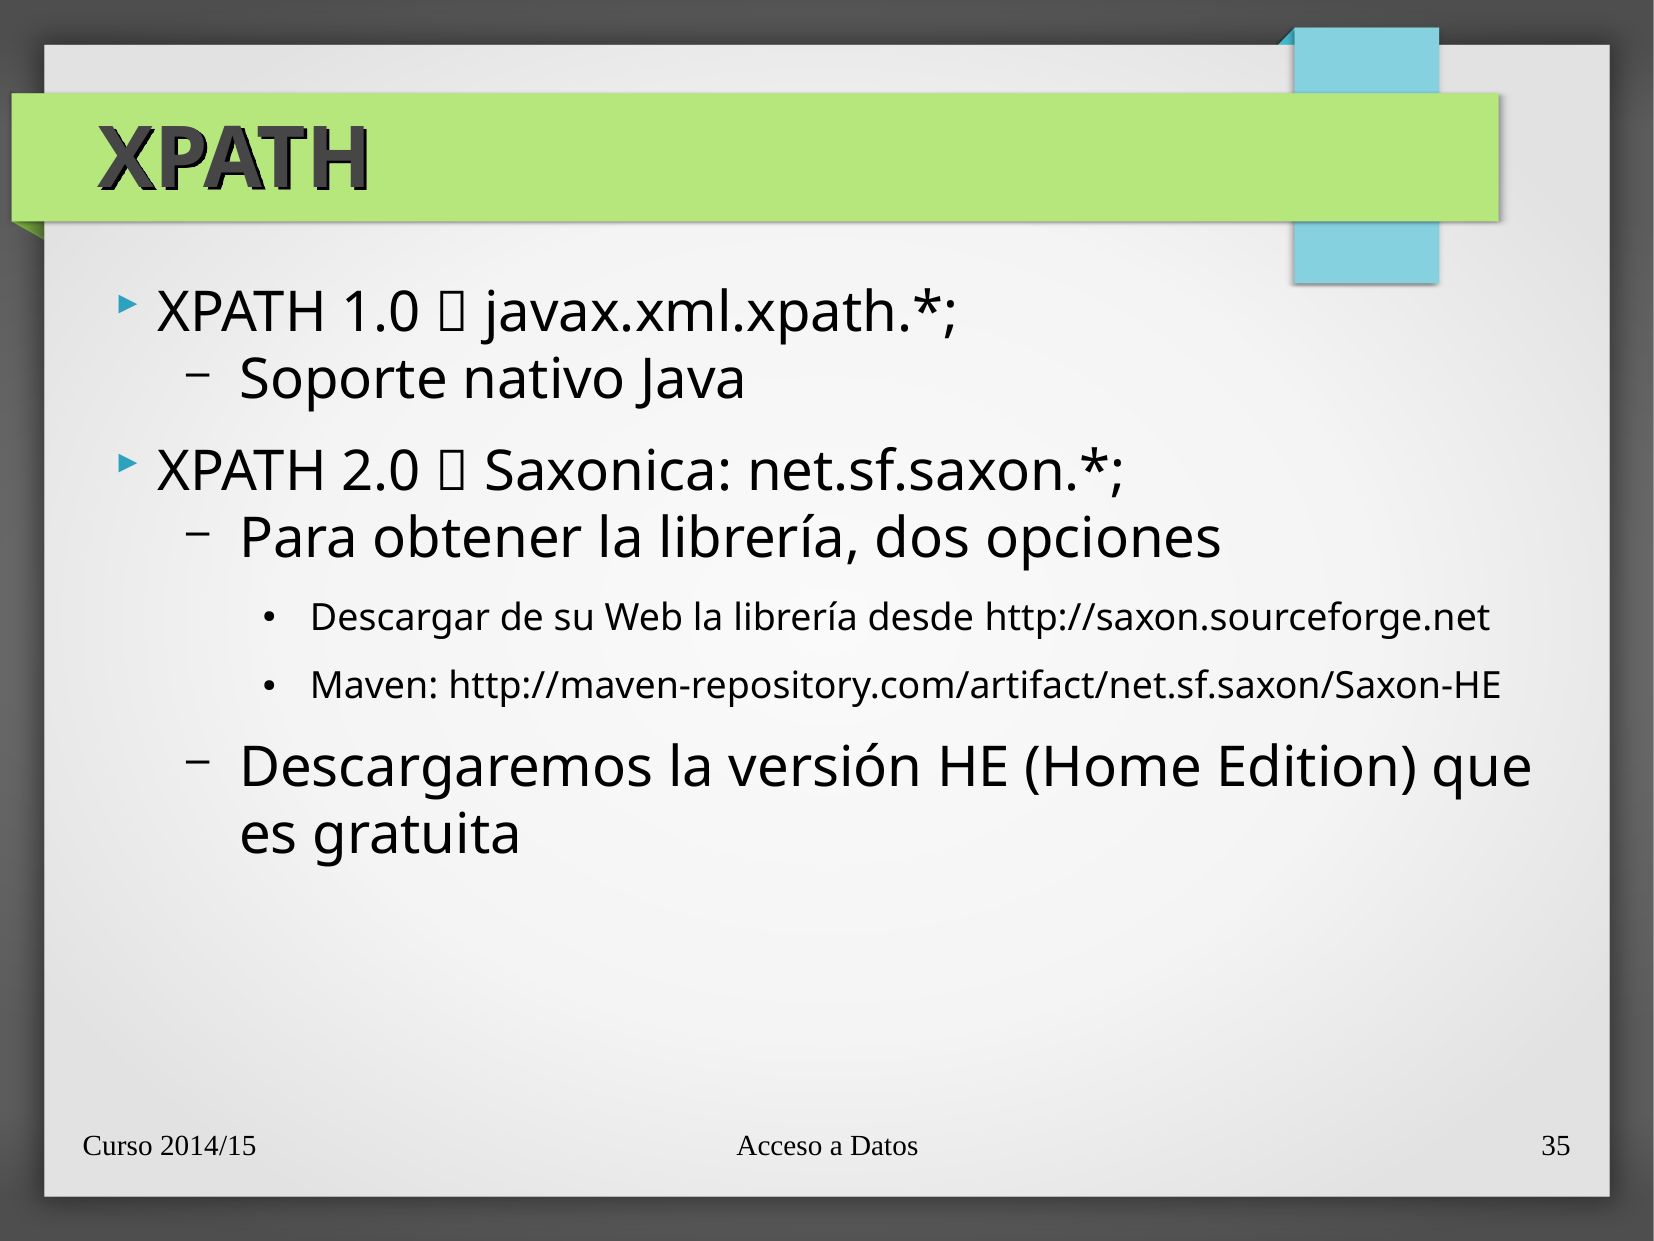

XPATH
# XPATH 1.0  javax.xml.xpath.*;
Soporte nativo Java
XPATH 2.0  Saxonica: net.sf.saxon.*;
Para obtener la librería, dos opciones
Descargar de su Web la librería desde http://saxon.sourceforge.net
Maven: http://maven-repository.com/artifact/net.sf.saxon/Saxon-HE
Descargaremos la versión HE (Home Edition) que es gratuita
Curso 2014/15
Acceso a Datos
35